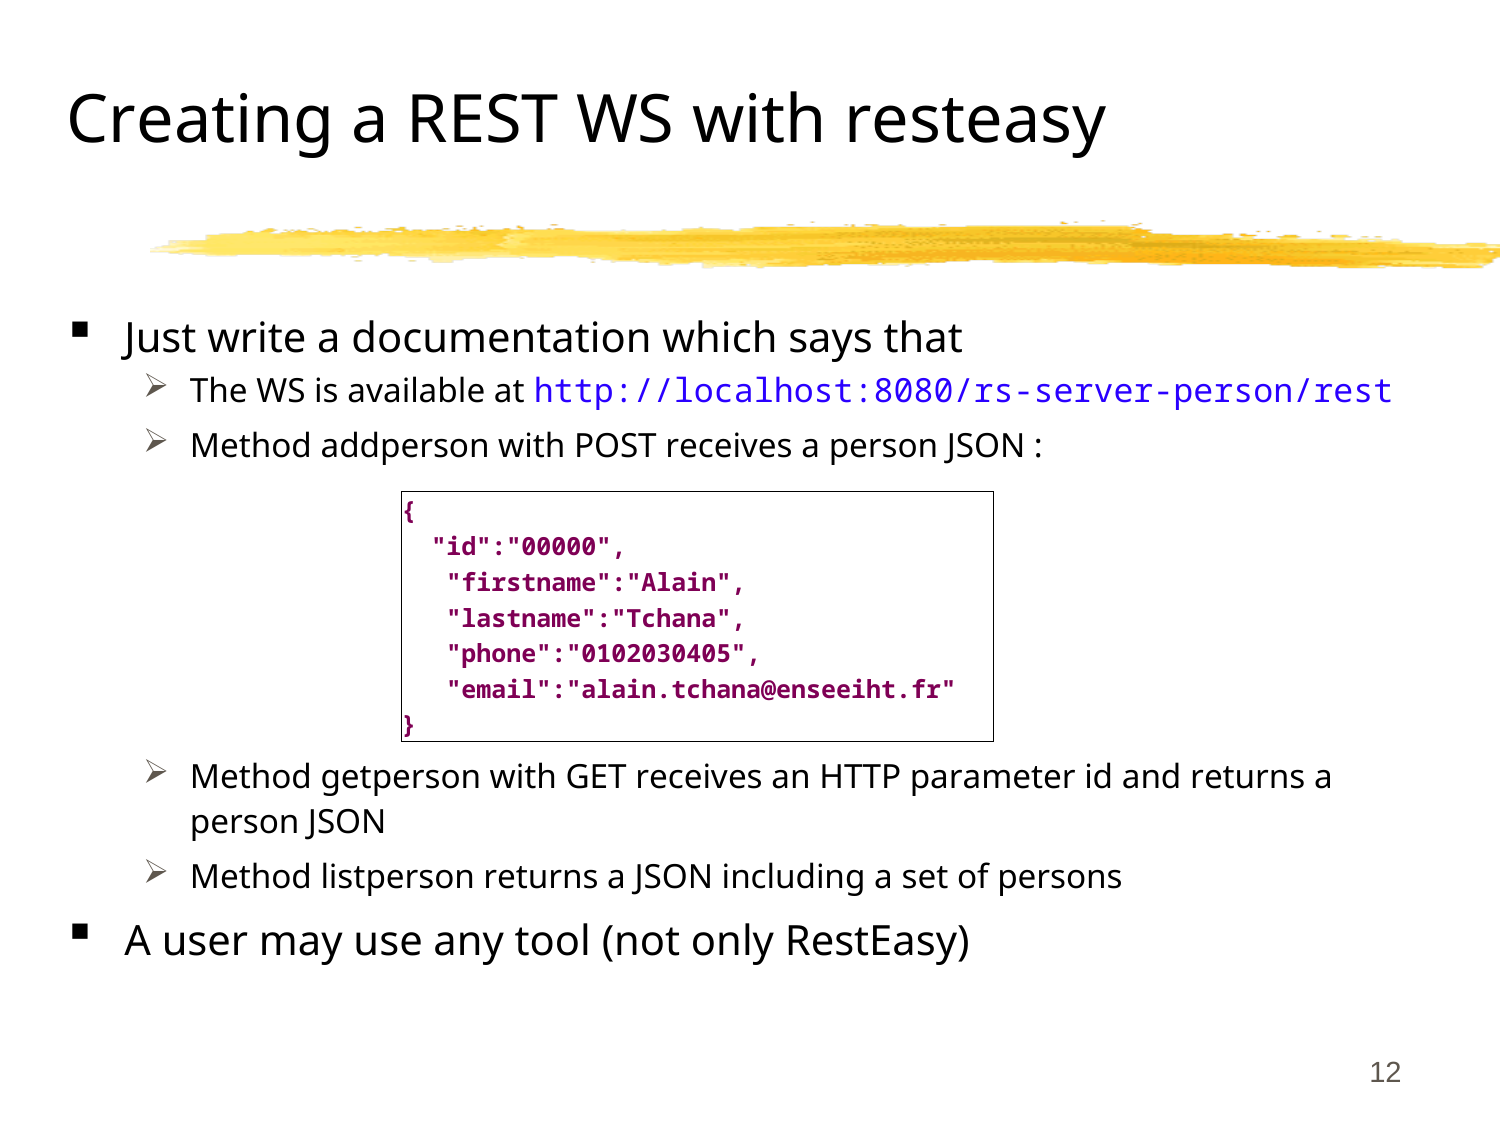

# Creating a REST WS with resteasy
Just write a documentation which says that
The WS is available at http://localhost:8080/rs-server-person/rest
Method addperson with POST receives a person JSON :
Method getperson with GET receives an HTTP parameter id and returns a person JSON
Method listperson returns a JSON including a set of persons
A user may use any tool (not only RestEasy)
{
 "id":"00000",
 "firstname":"Alain",
 "lastname":"Tchana",
 "phone":"0102030405",
 "email":"alain.tchana@enseeiht.fr"
}